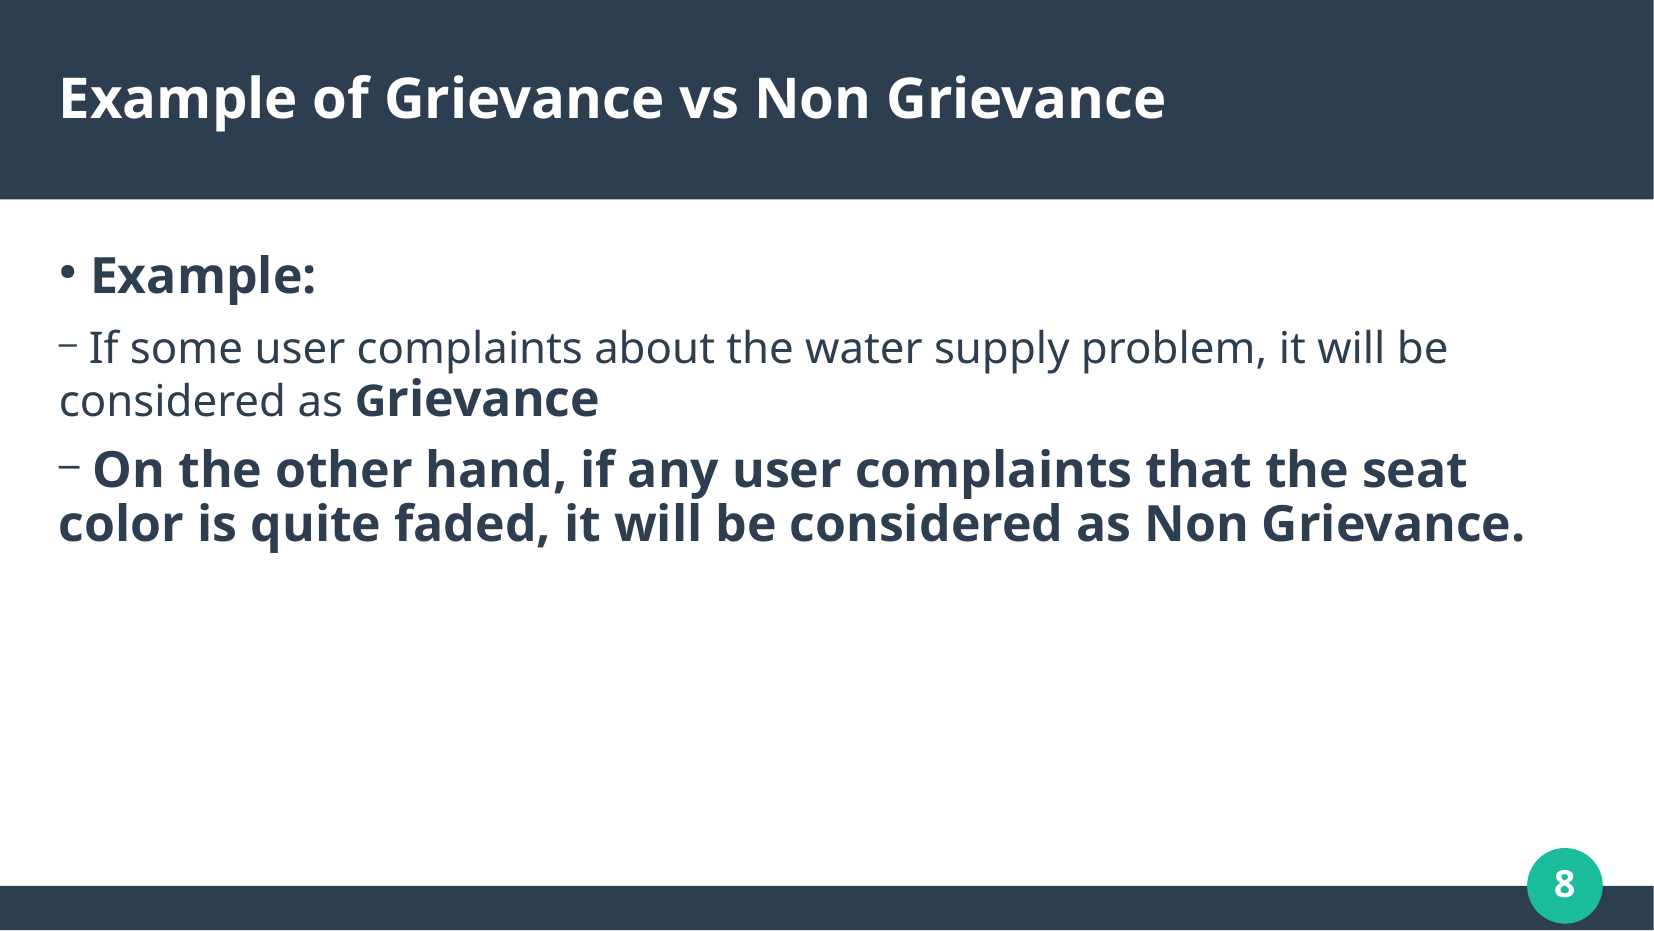

# Example of Grievance vs Non Grievance
 Example:
 If some user complaints about the water supply problem, it will be considered as Grievance
 On the other hand, if any user complaints that the seat color is quite faded, it will be considered as Non Grievance.